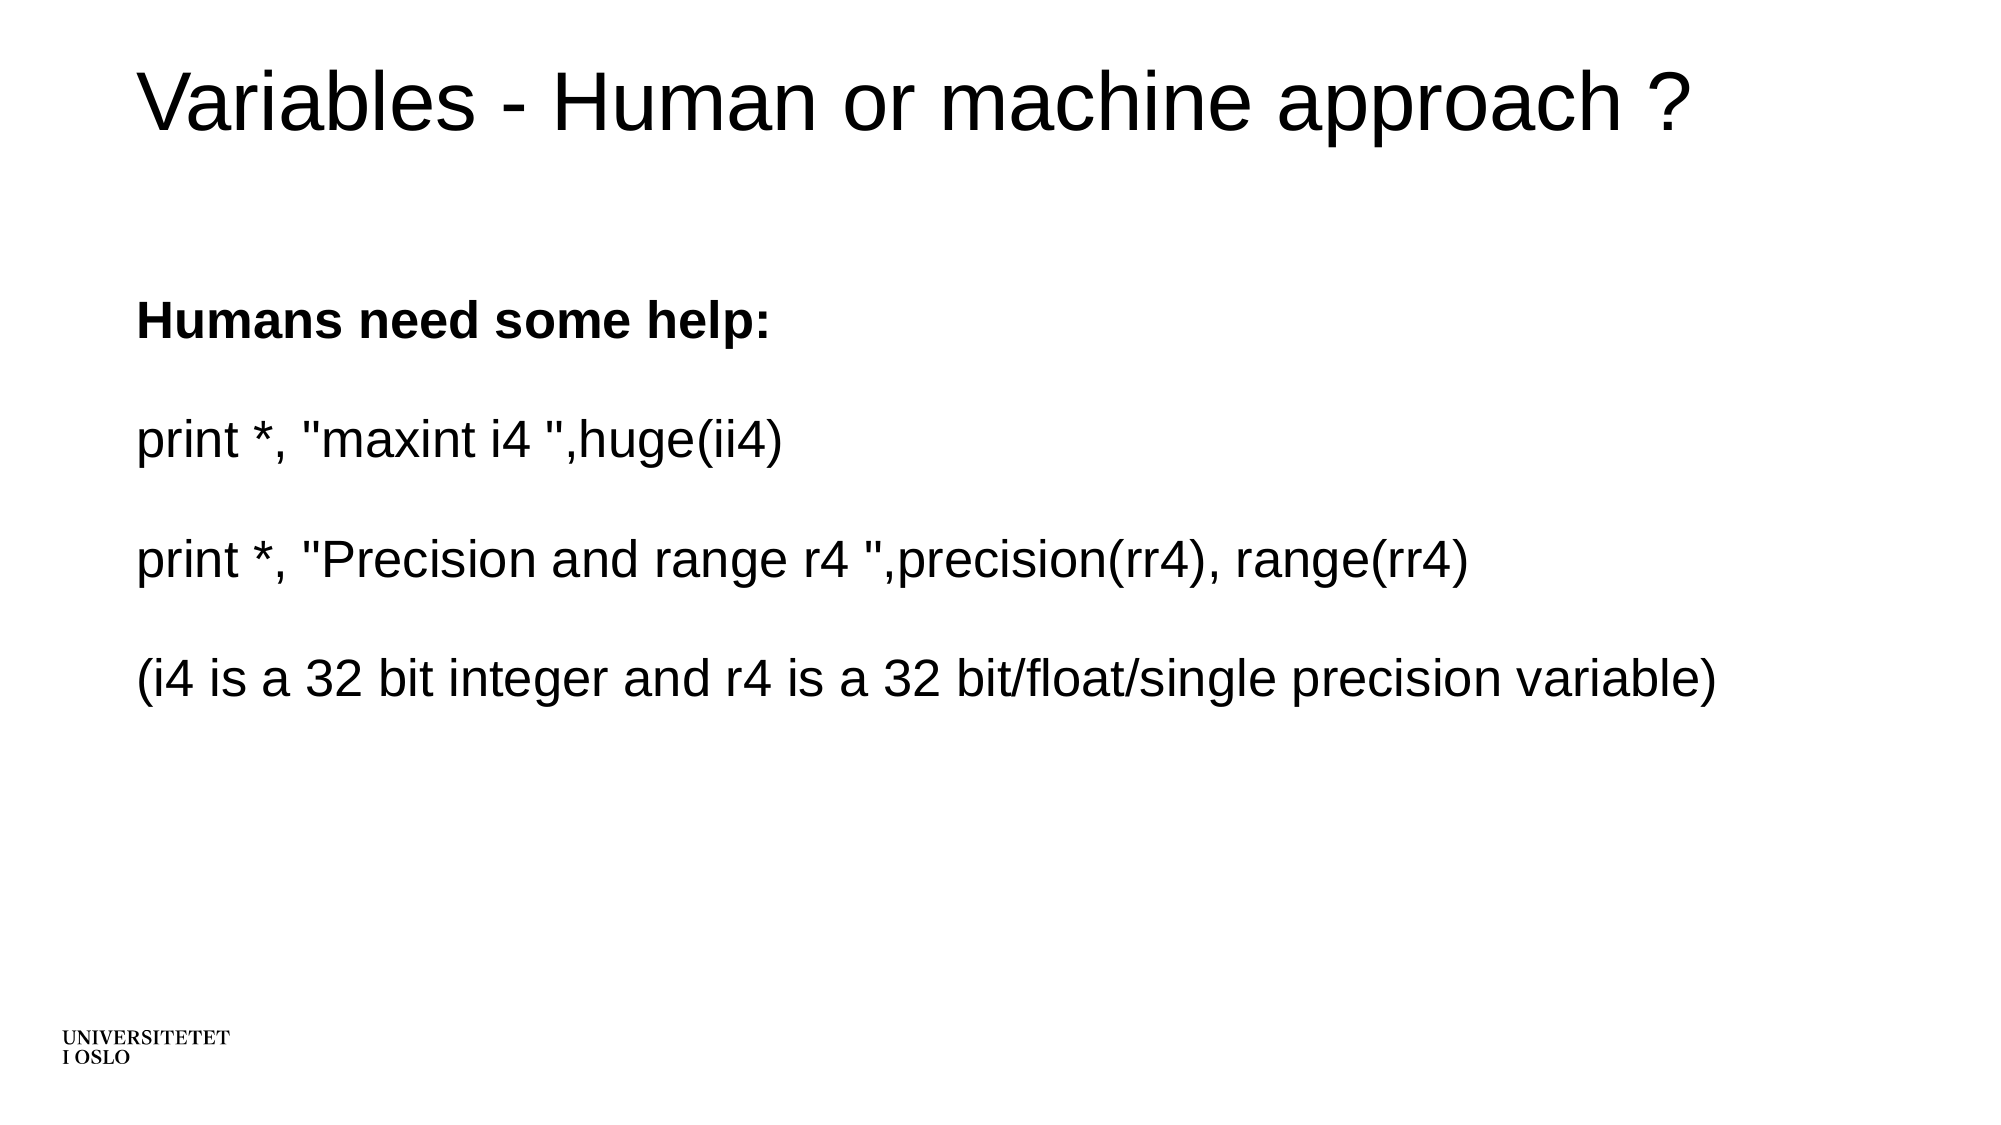

# Variables - Human or machine approach ?
Humans need some help:
print *, "maxint i4 ",huge(ii4)
print *, "Precision and range r4 ",precision(rr4), range(rr4)
(i4 is a 32 bit integer and r4 is a 32 bit/float/single precision variable)